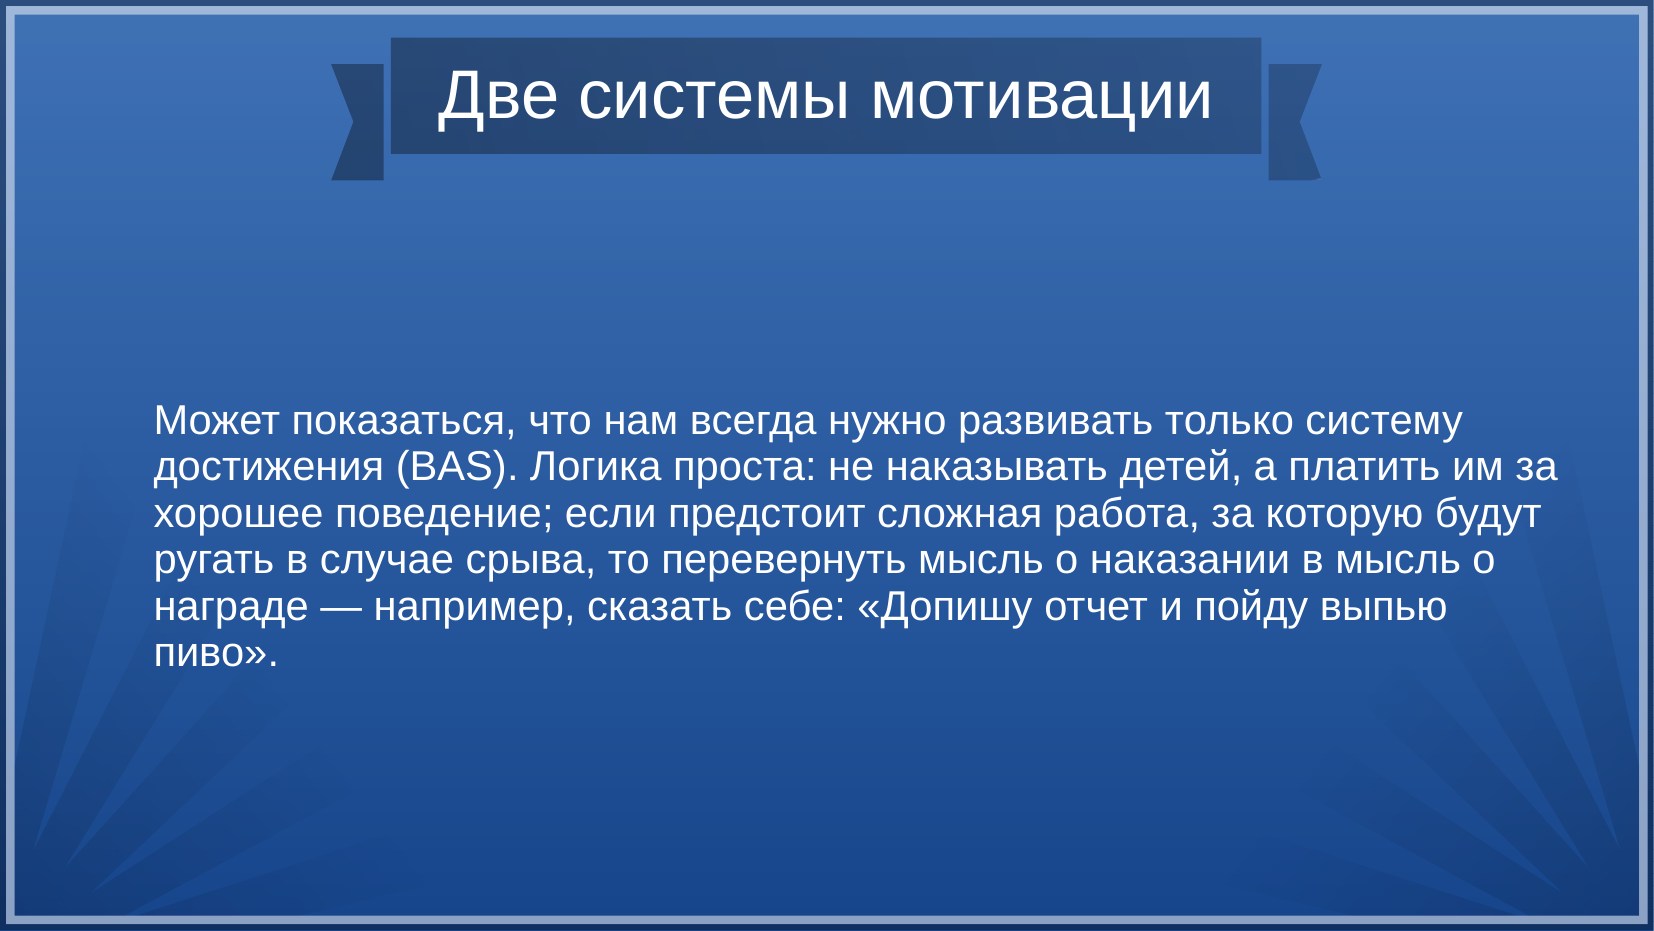

# Две системы мотивации
Может показаться, что нам всегда нужно развивать только систему достижения (BAS). Логика проста: не наказывать детей, а платить им за хорошее поведение; если предстоит сложная работа, за которую будут ругать в случае срыва, то перевернуть мысль о наказании в мысль о награде — например, сказать себе: «Допишу отчет и пойду выпью пиво».